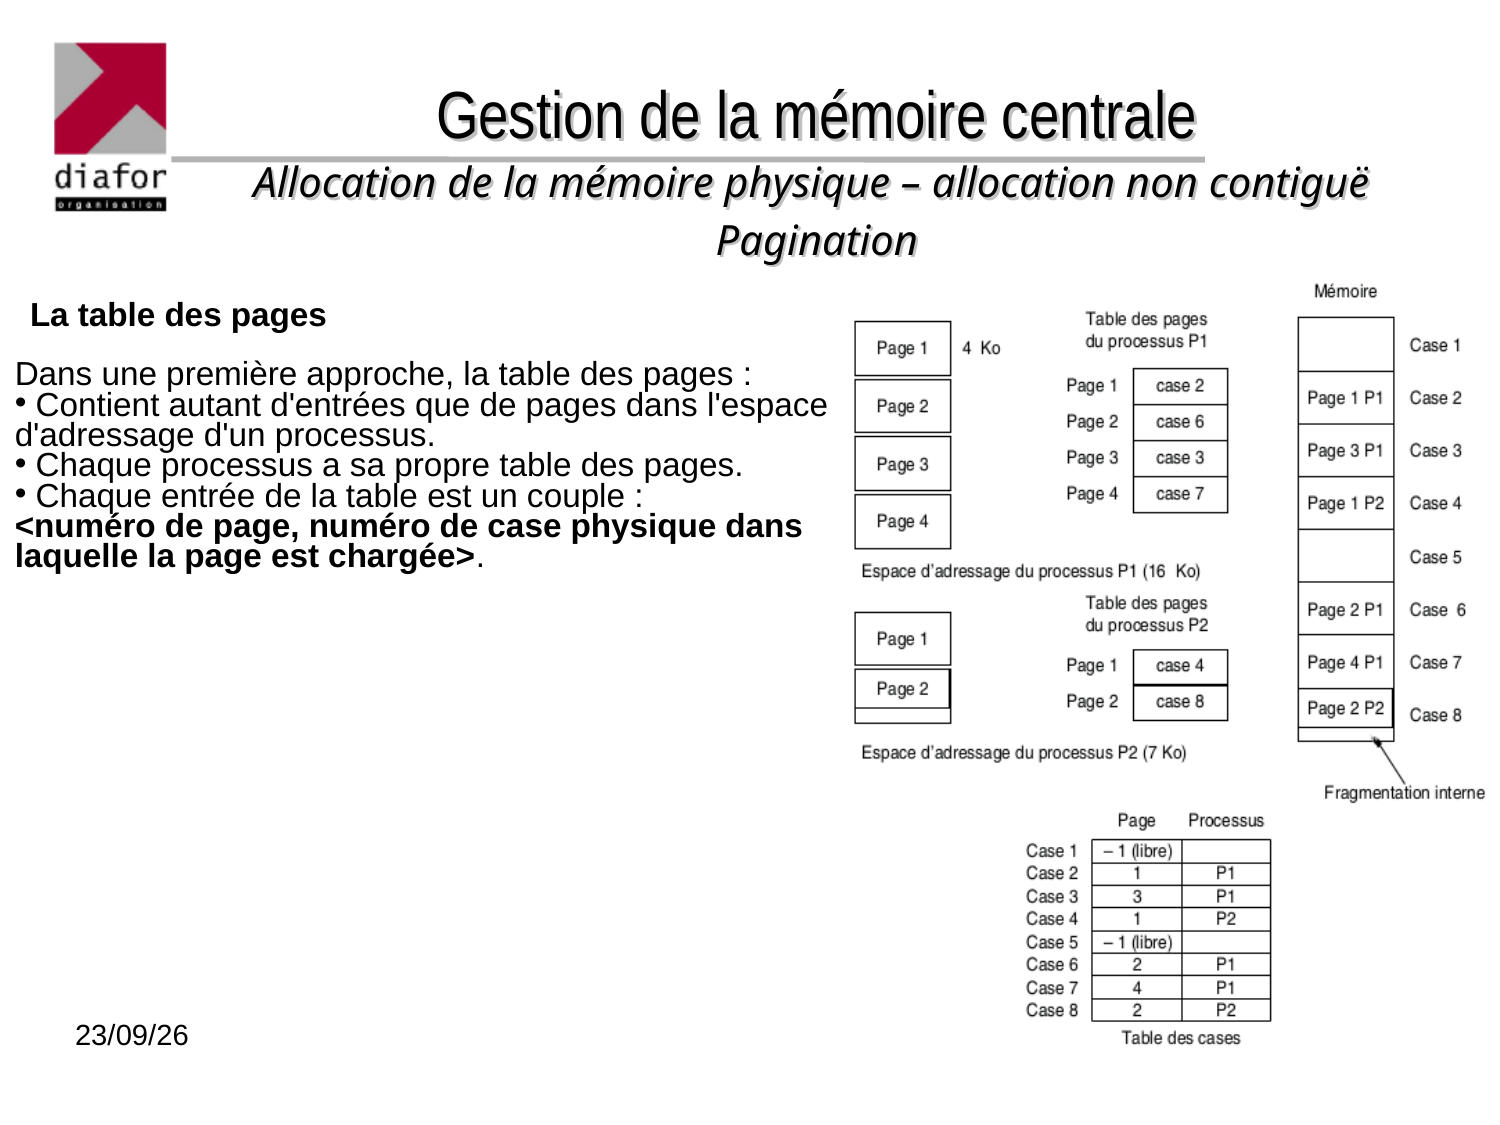

# Gestion de la mémoire centrale Allocation de la mémoire physique – allocation non contiguë Pagination
 La table des pages
Dans une première approche, la table des pages :
 Contient autant d'entrées que de pages dans l'espace
d'adressage d'un processus.
 Chaque processus a sa propre table des pages.
 Chaque entrée de la table est un couple :
<numéro de page, numéro de case physique dans
laquelle la page est chargée>.
15